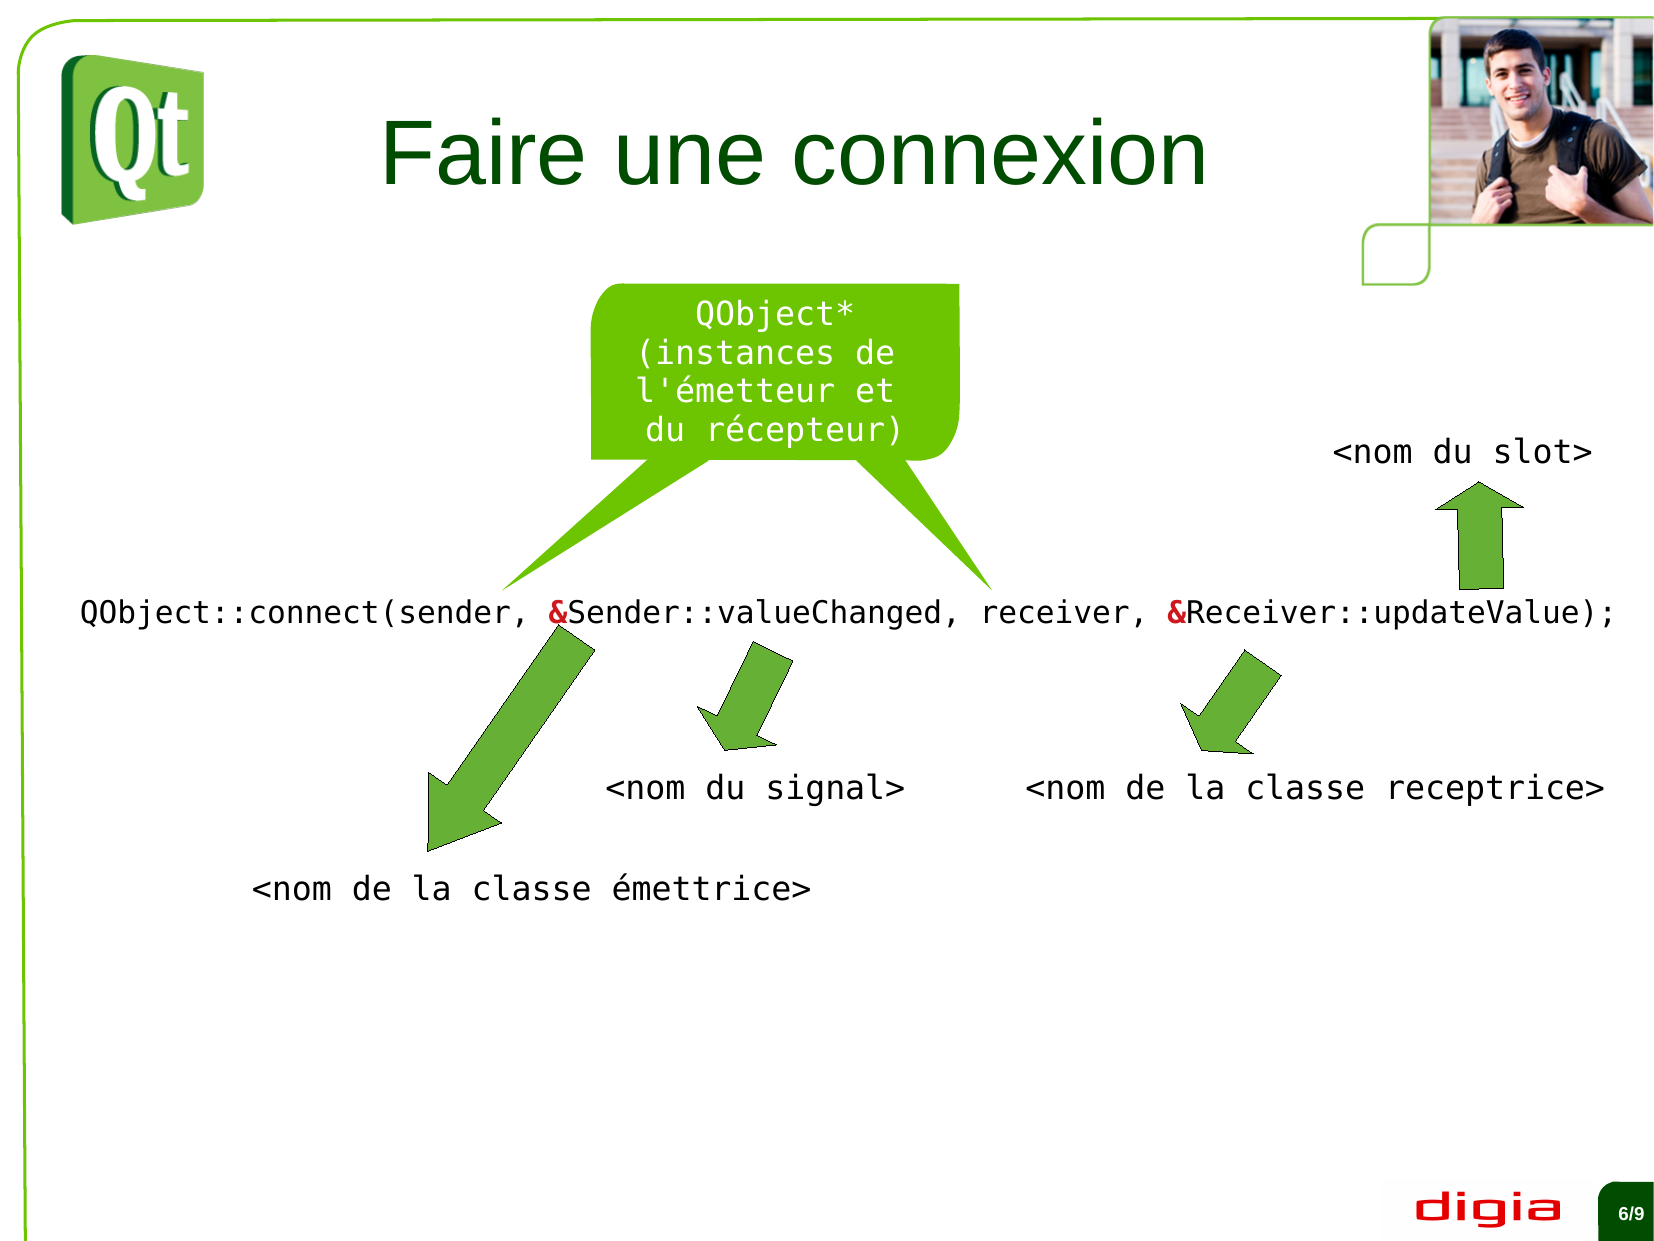

# Faire une connexion
QObject*
(instances de
l'émetteur et
du récepteur)
<nom du slot>
QObject::connect(sender, &Sender::valueChanged, receiver, &Receiver::updateValue);
<nom du signal>
<nom de la classe receptrice>
<nom de la classe émettrice>